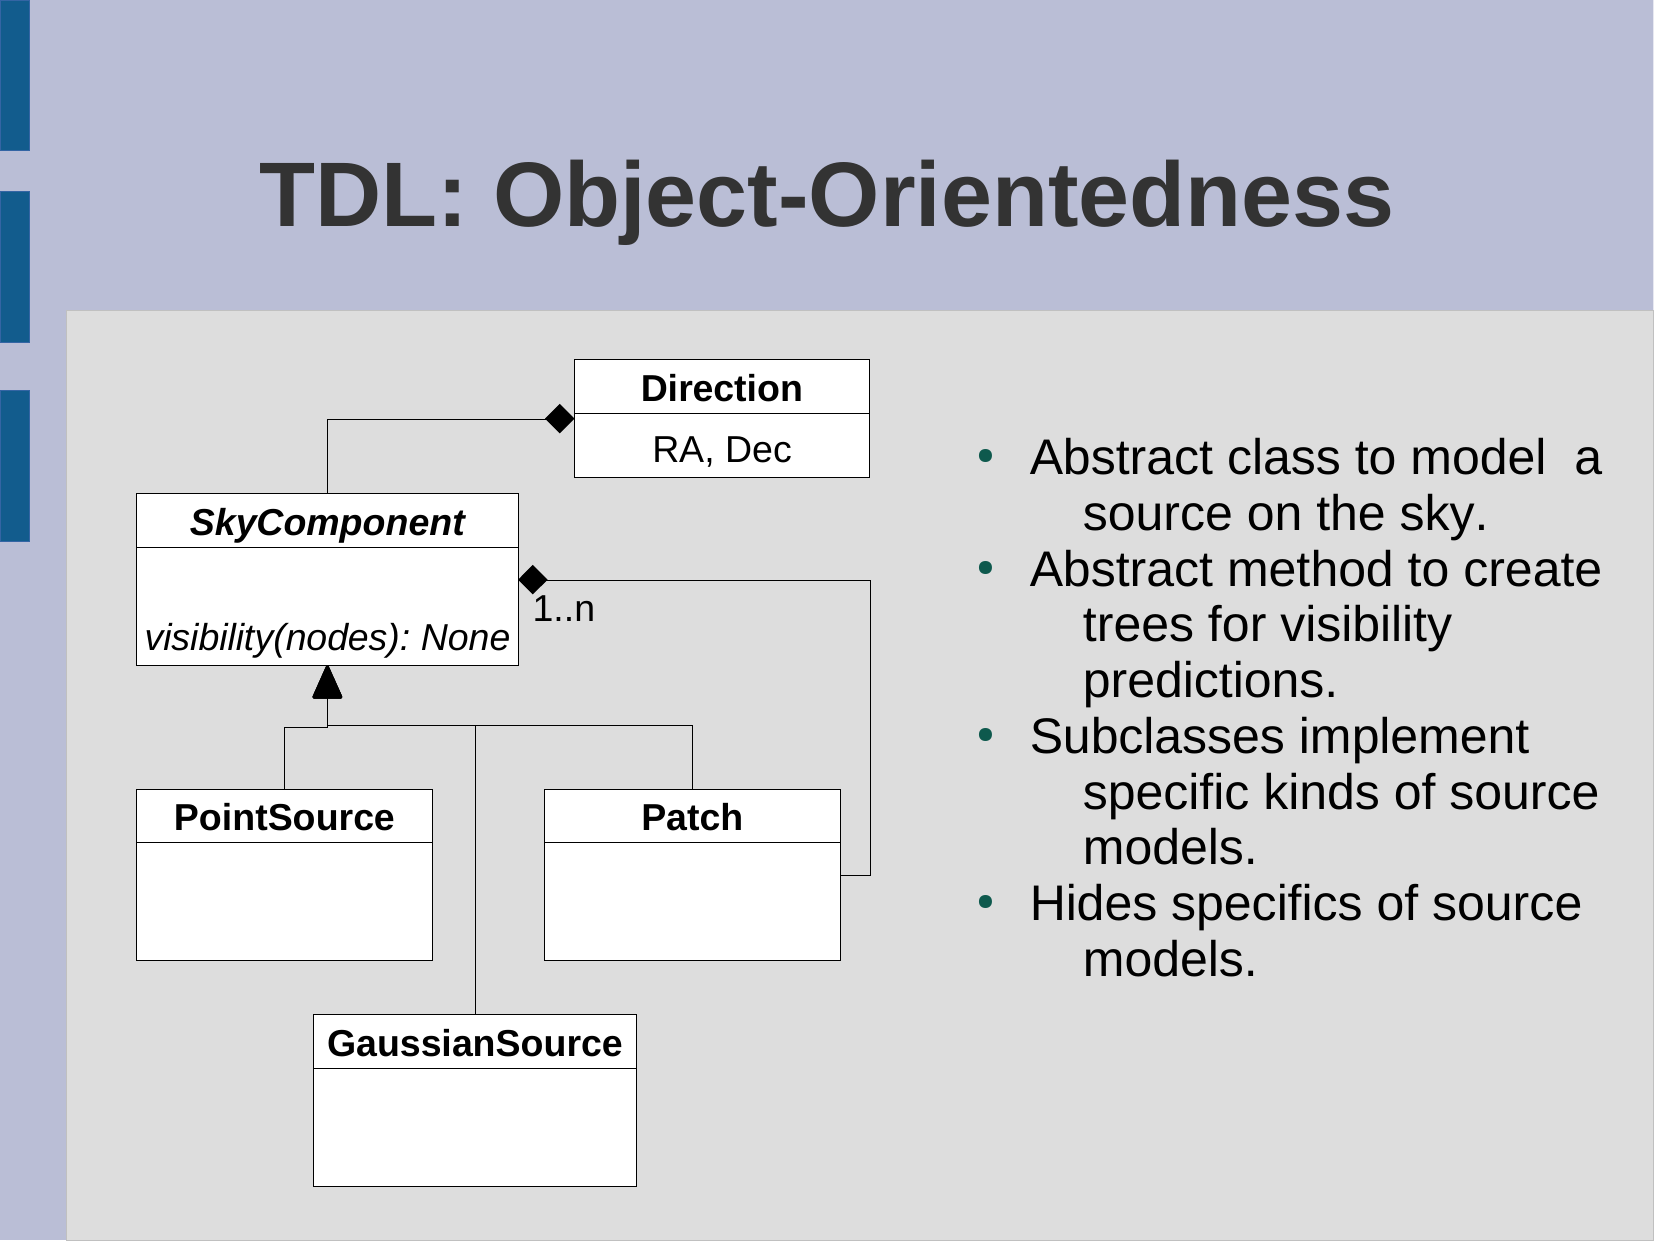

# TDL: Object-Orientedness
RA, Dec
Direction
Abstract class to model a source on the sky.
Abstract method to create trees for visibility predictions.
Subclasses implement specific kinds of source models.
Hides specifics of source models.
visibility(nodes): None
SkyComponent
PointSource
Patch
GaussianSource